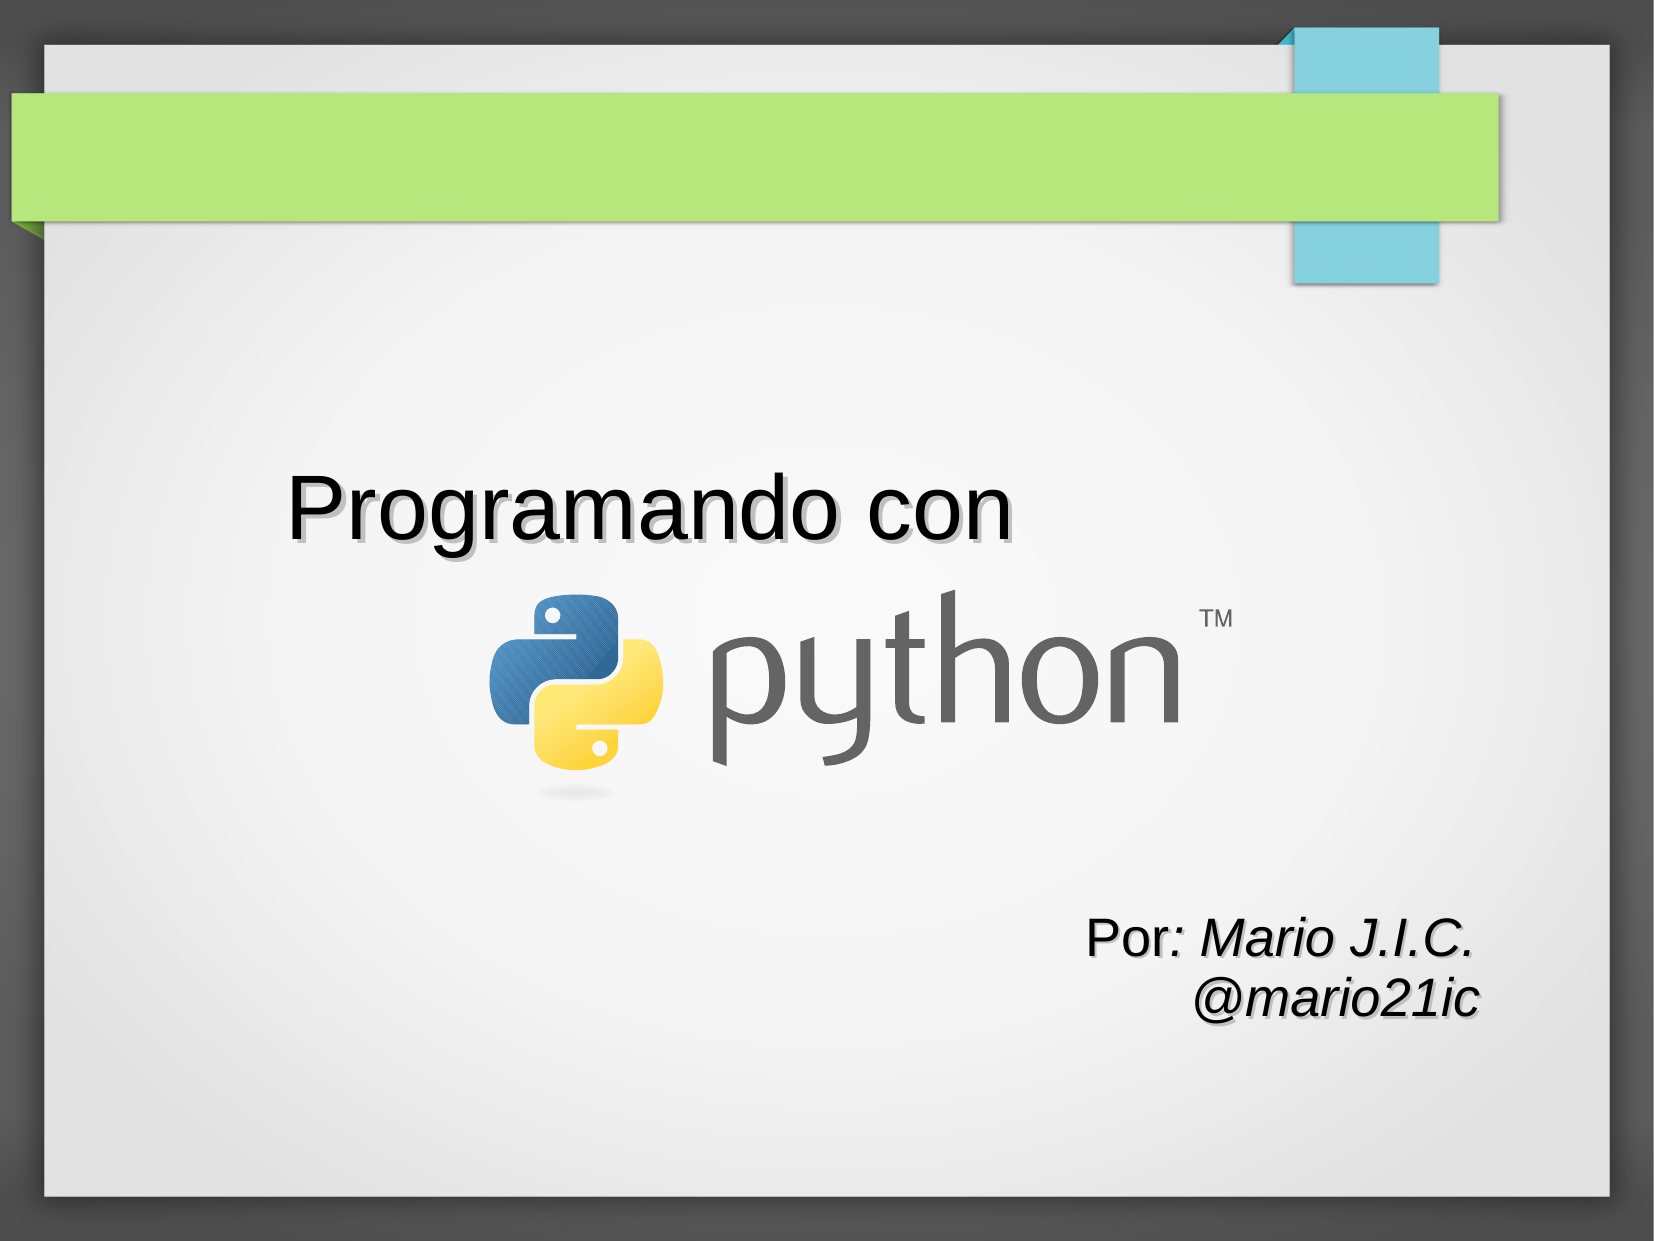

# Programando con
Por: Mario J.I.C.
	 @mario21ic